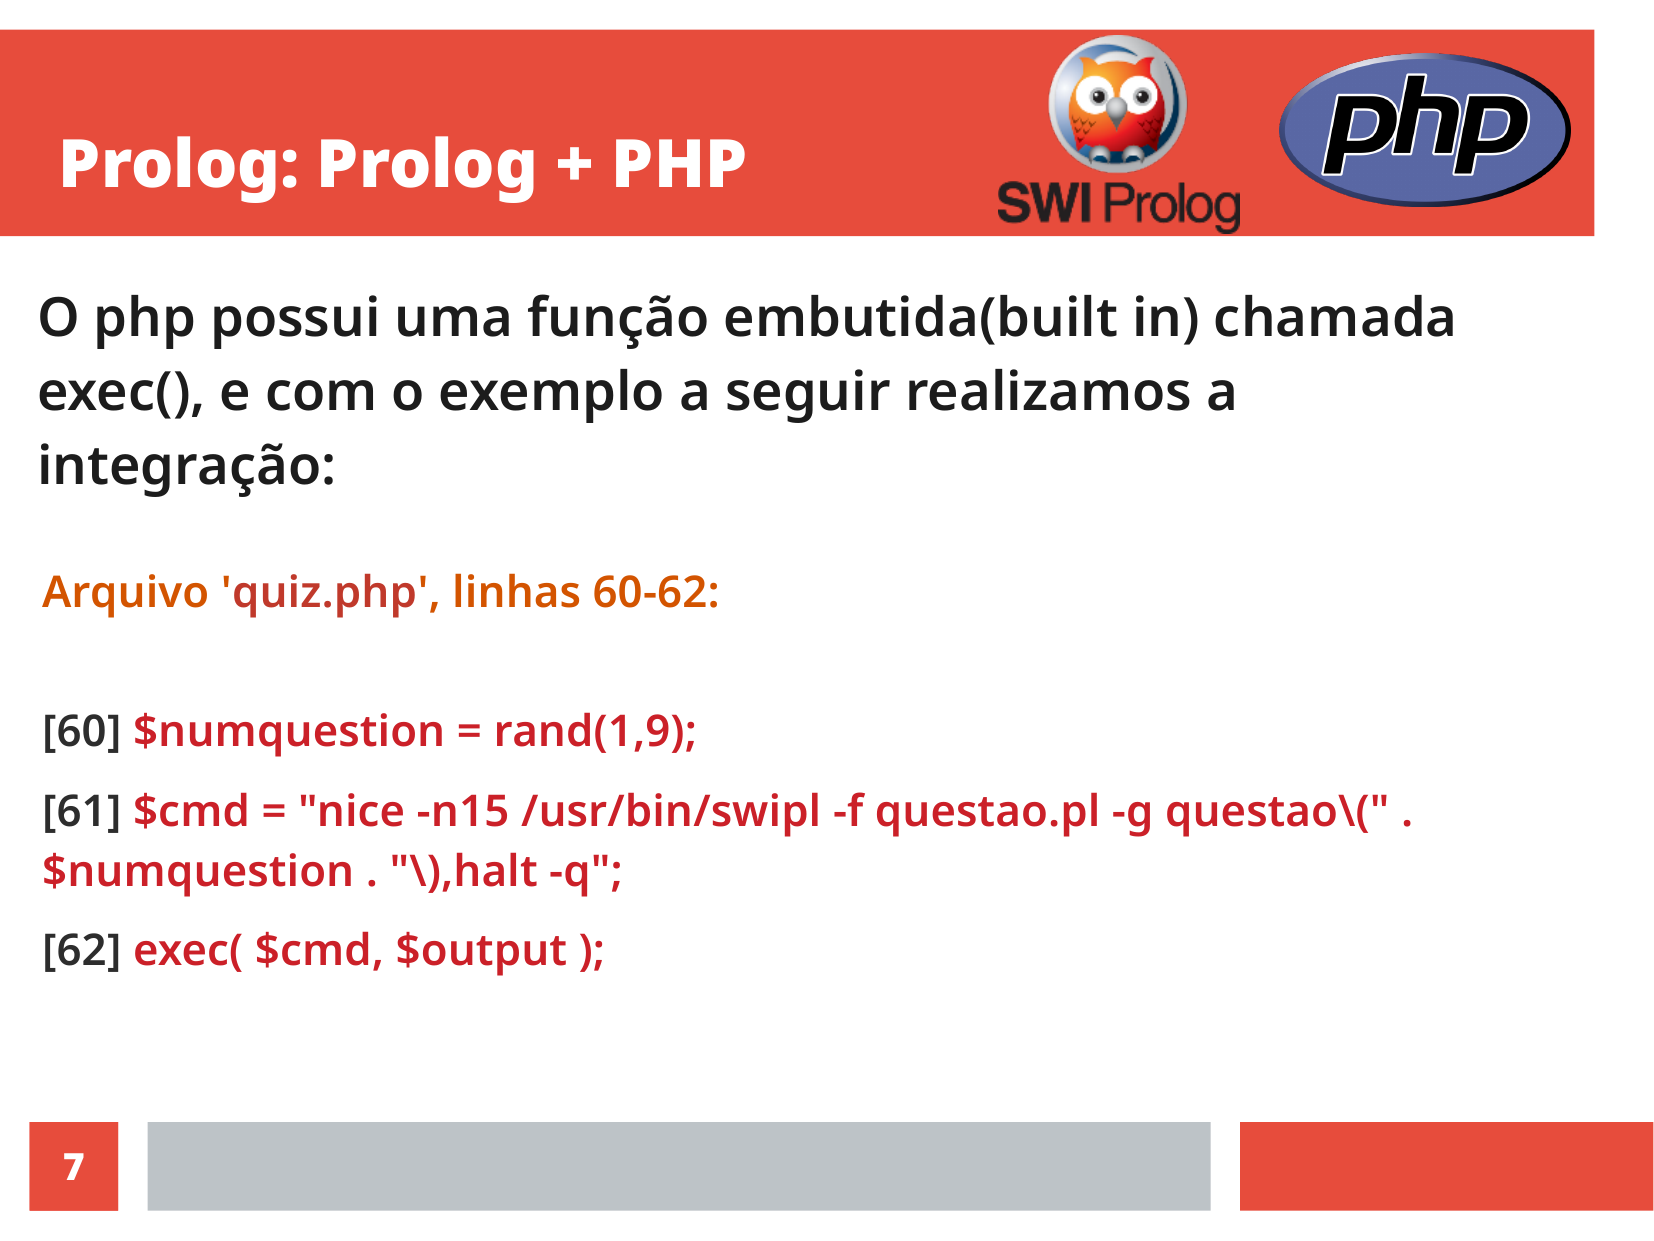

# Prolog: Prolog + PHP
O php possui uma função embutida(built in) chamada exec(), e com o exemplo a seguir realizamos a integração:
Arquivo 'quiz.php', linhas 60-62:
[60] $numquestion = rand(1,9);
[61] $cmd = "nice -n15 /usr/bin/swipl -f questao.pl -g questao\(" . $numquestion . "\),halt -q";
[62] exec( $cmd, $output );
7